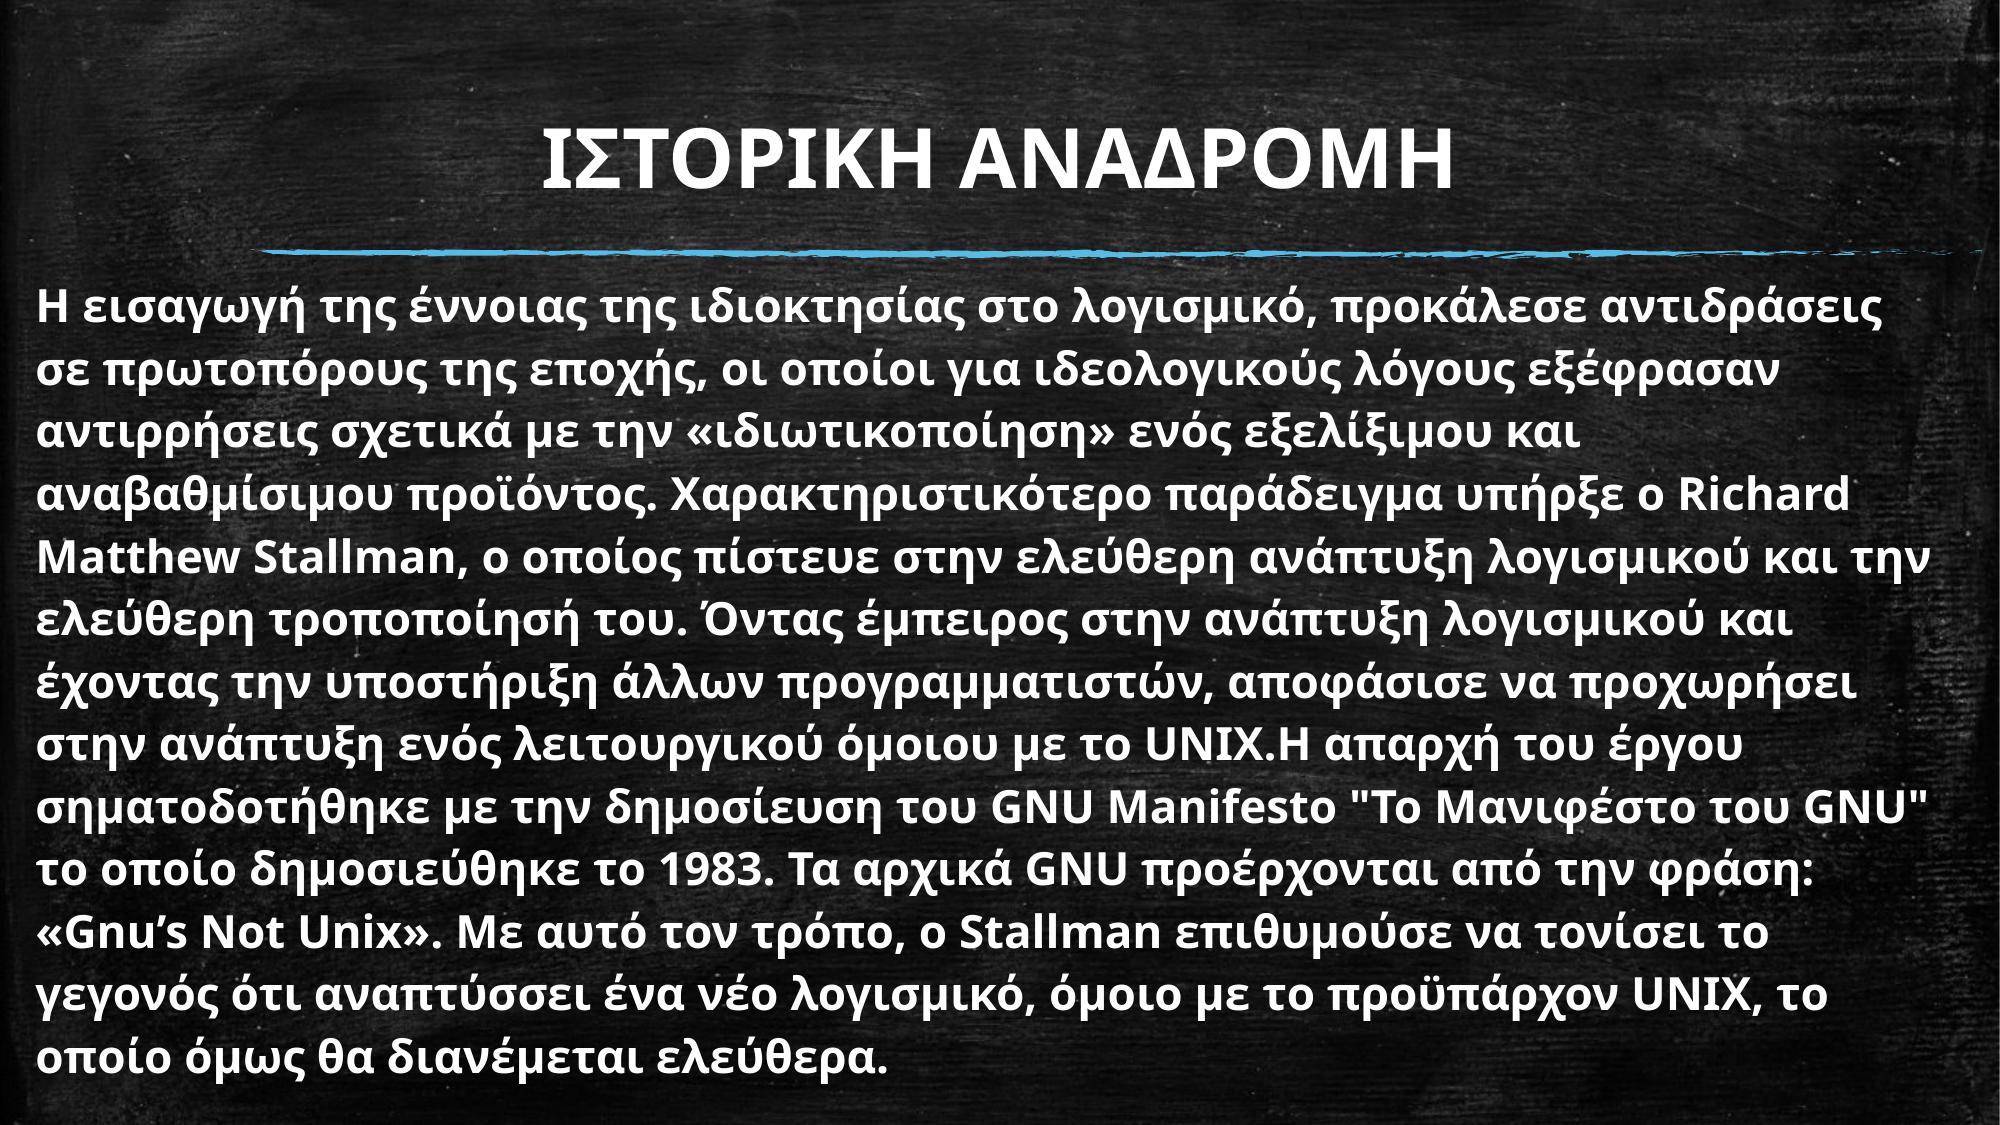

# ΙΣΤΟΡΙΚΗ ΑΝΑΔΡΟΜΗ
Η εισαγωγή της έννοιας της ιδιοκτησίας στο λογισμικό, προκάλεσε αντιδράσεις σε πρωτοπόρους της εποχής, οι οποίοι για ιδεολογικούς λόγους εξέφρασαν αντιρρήσεις σχετικά με την «ιδιωτικοποίηση» ενός εξελίξιμου και αναβαθμίσιμου προϊόντος. Χαρακτηριστικότερο παράδειγμα υπήρξε ο Richard Matthew Stallman, ο οποίος πίστευε στην ελεύθερη ανάπτυξη λογισμικού και την ελεύθερη τροποποίησή του. Όντας έμπειρος στην ανάπτυξη λογισμικού και έχοντας την υποστήριξη άλλων προγραμματιστών, αποφάσισε να προχωρήσει στην ανάπτυξη ενός λειτουργικού όμοιου με το UNIX.Η απαρχή του έργου σηματοδοτήθηκε με την δημοσίευση του GNU Manifesto "Το Μανιφέστο του GNU" το οποίο δημοσιεύθηκε το 1983. Τα αρχικά GNU προέρχονται από την φράση: «Gnu’s Not Unix». Με αυτό τον τρόπο, ο Stallman επιθυμούσε να τονίσει το γεγονός ότι αναπτύσσει ένα νέο λογισμικό, όμοιο με το προϋπάρχον UNIX, το οποίο όμως θα διανέμεται ελεύθερα.